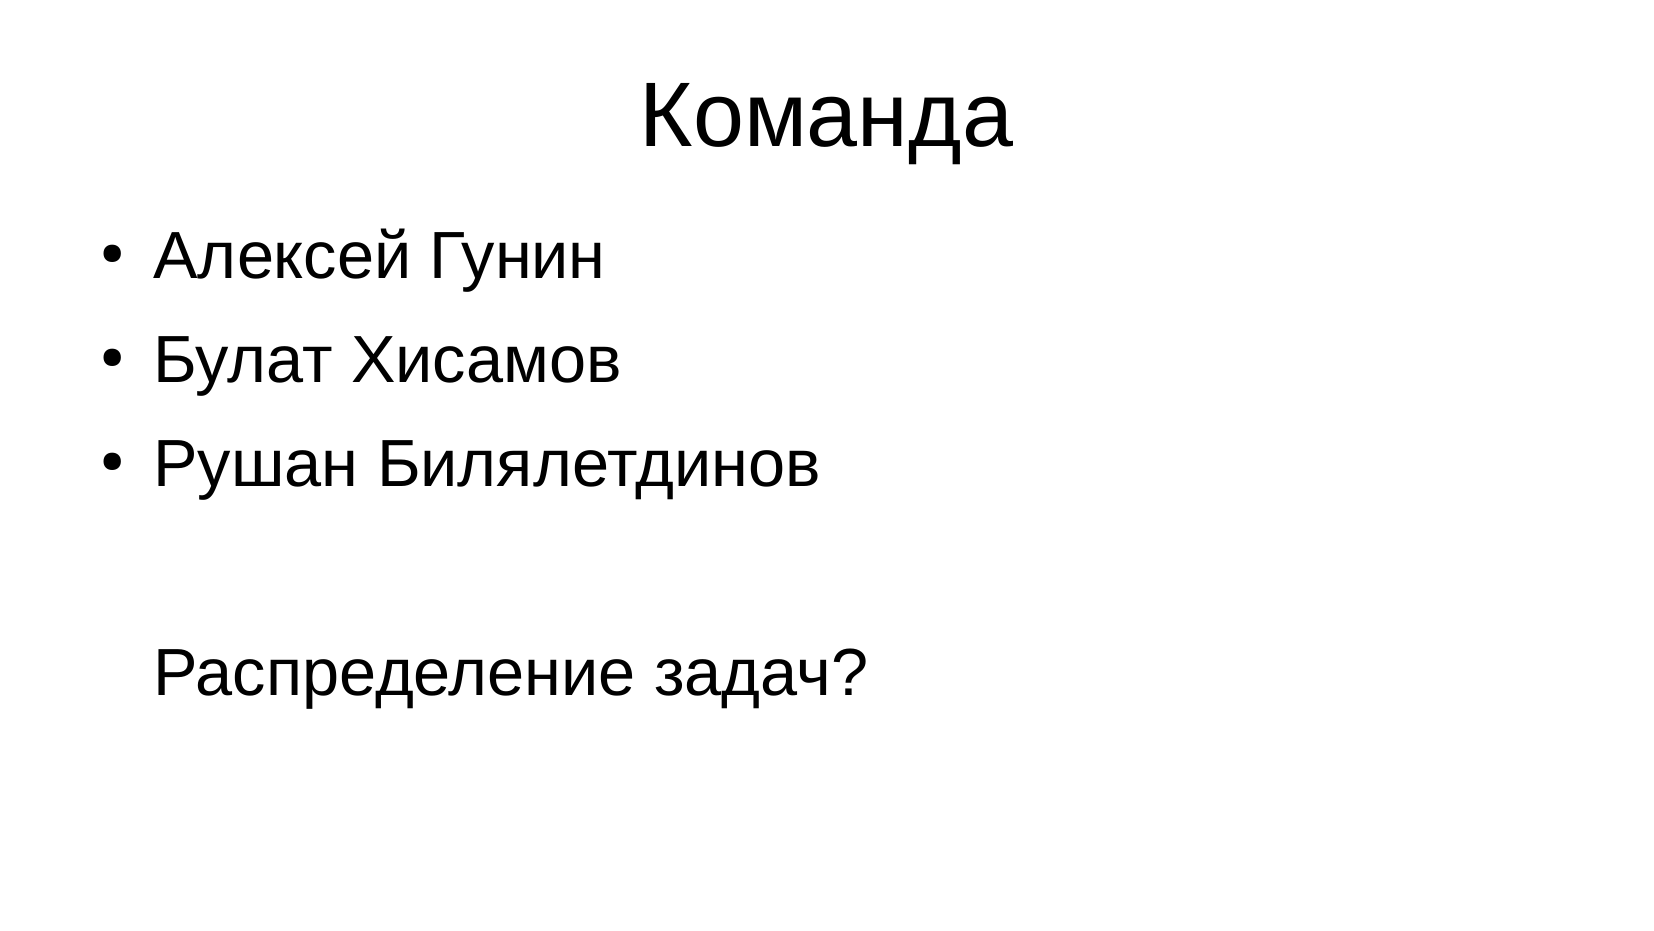

# Команда
Алексей Гунин
Булат Хисамов
Рушан Билялетдинов
Распределение задач?